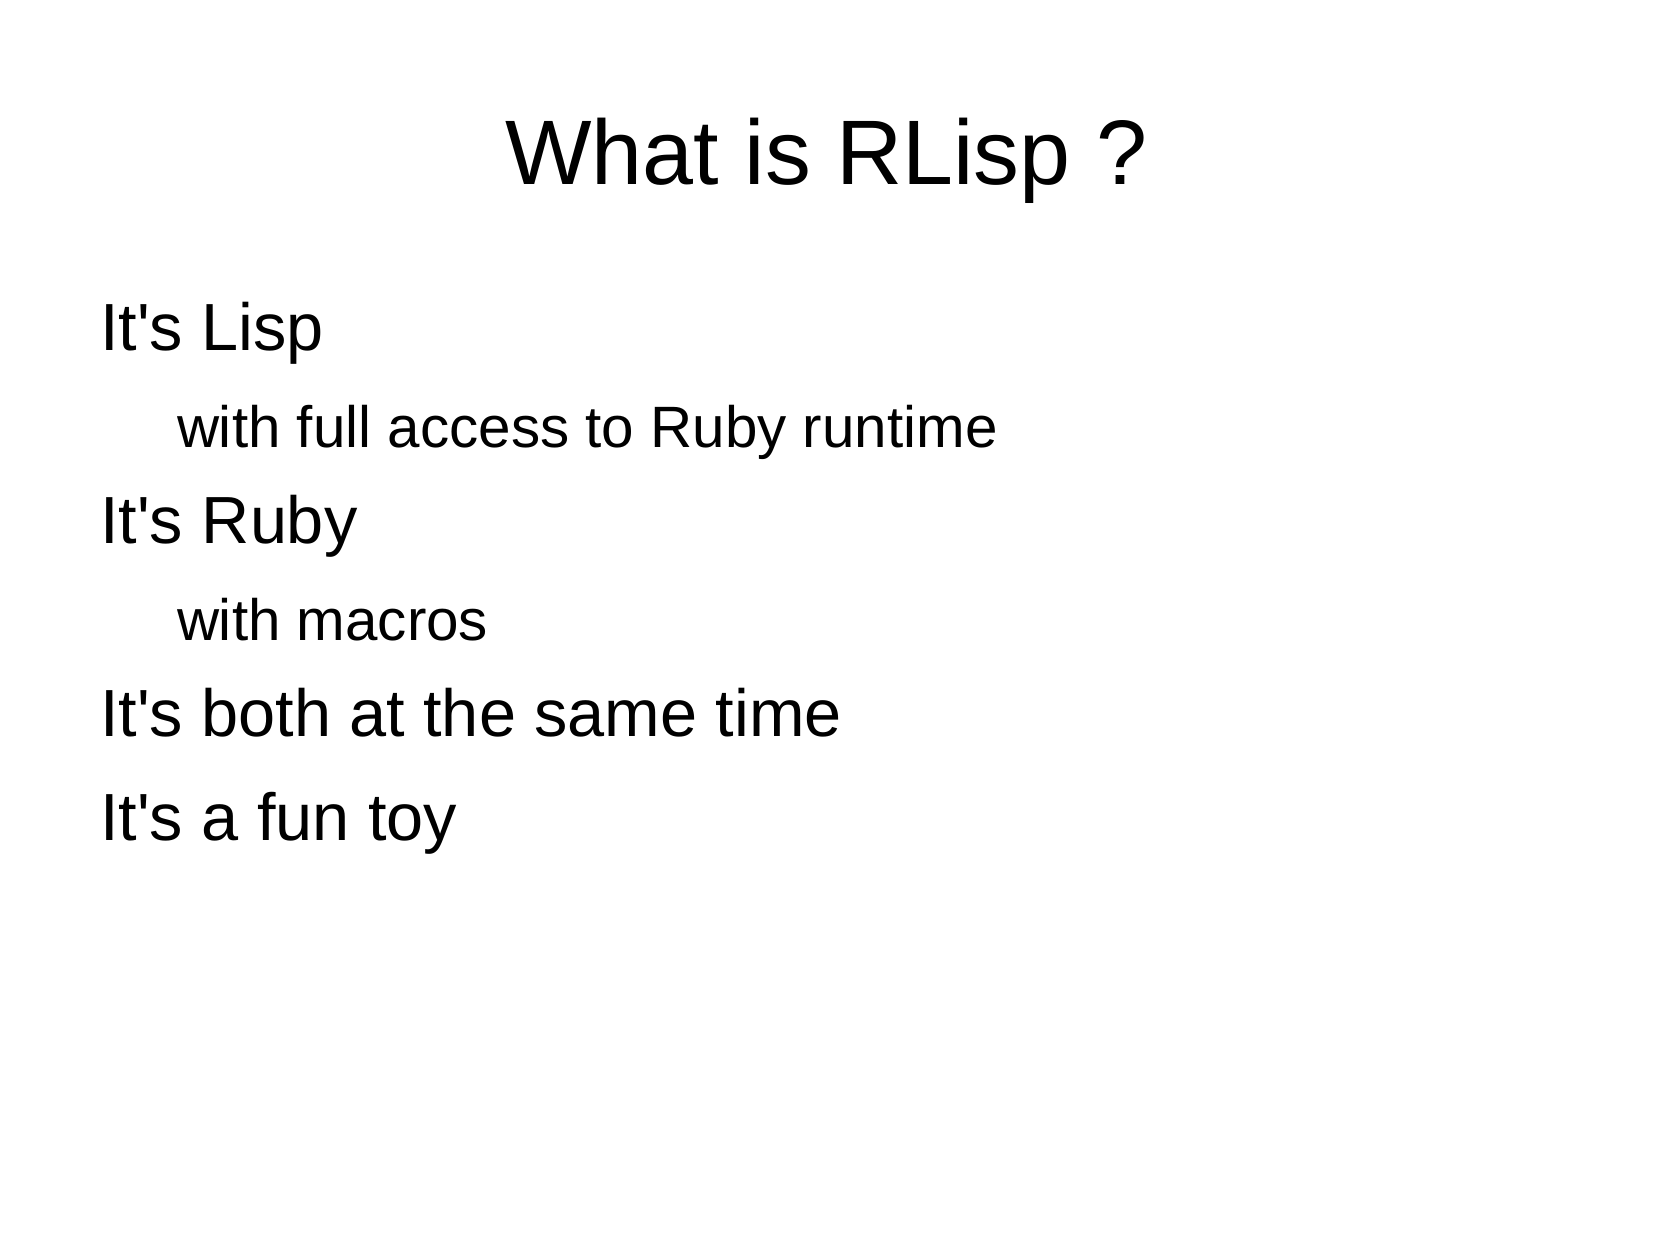

# What is RLisp ?
It's Lisp
with full access to Ruby runtime
It's Ruby
with macros
It's both at the same time
It's a fun toy